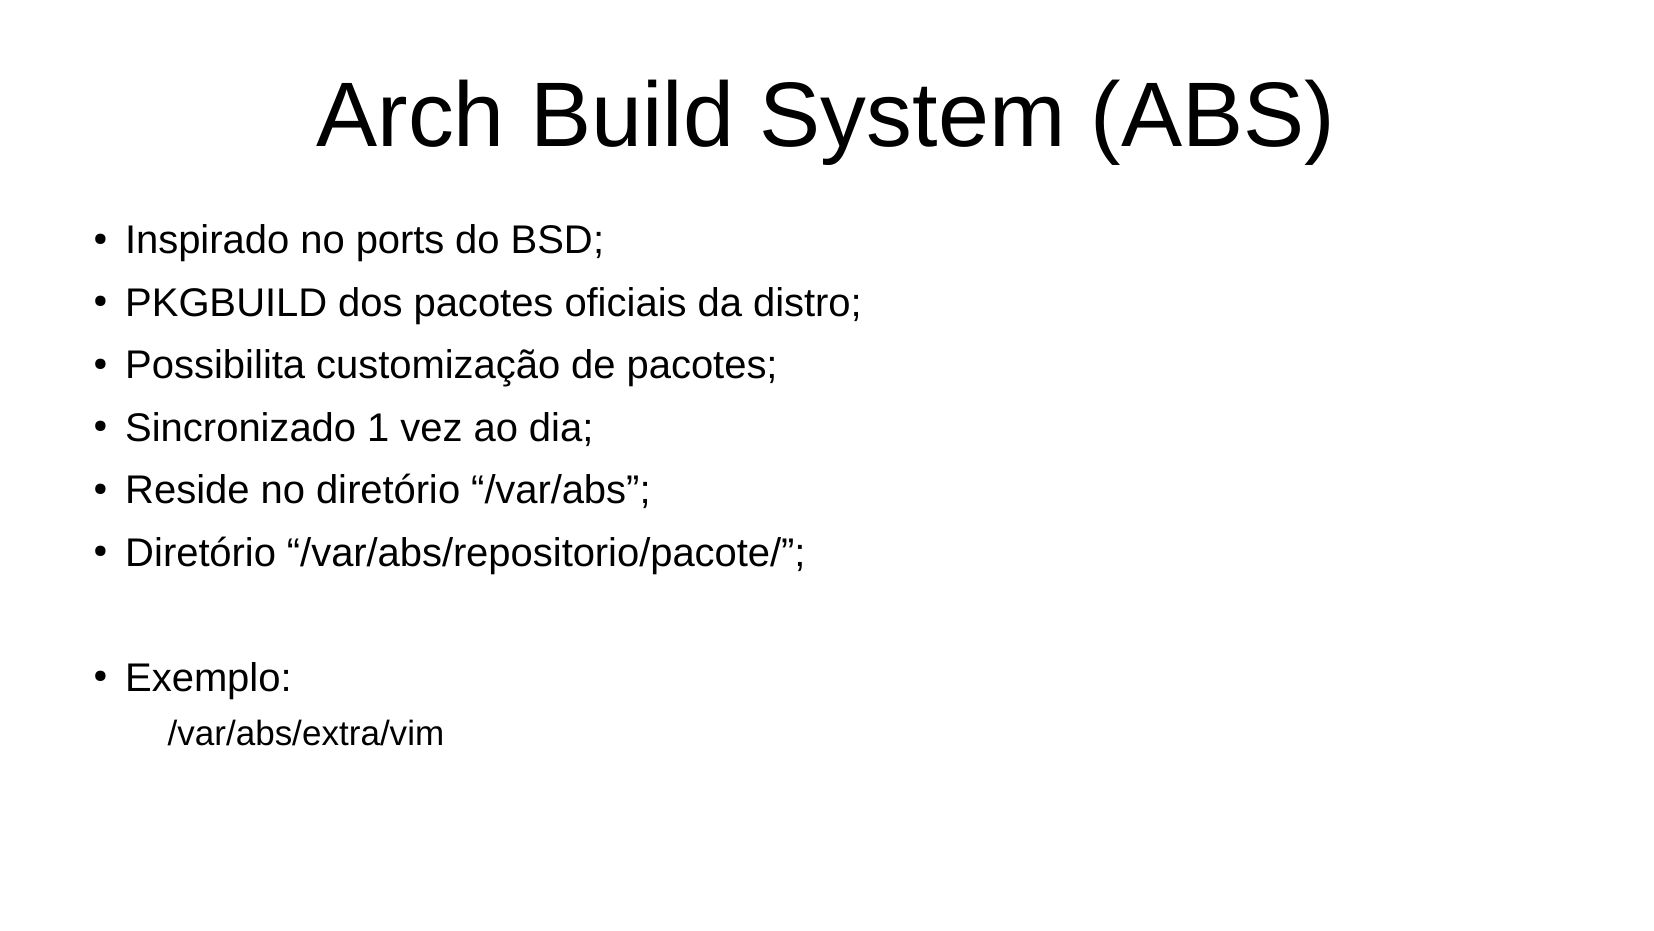

# Arch Build System (ABS)
Inspirado no ports do BSD;
PKGBUILD dos pacotes oficiais da distro;
Possibilita customização de pacotes;
Sincronizado 1 vez ao dia;
Reside no diretório “/var/abs”;
Diretório “/var/abs/repositorio/pacote/”;
Exemplo:
/var/abs/extra/vim